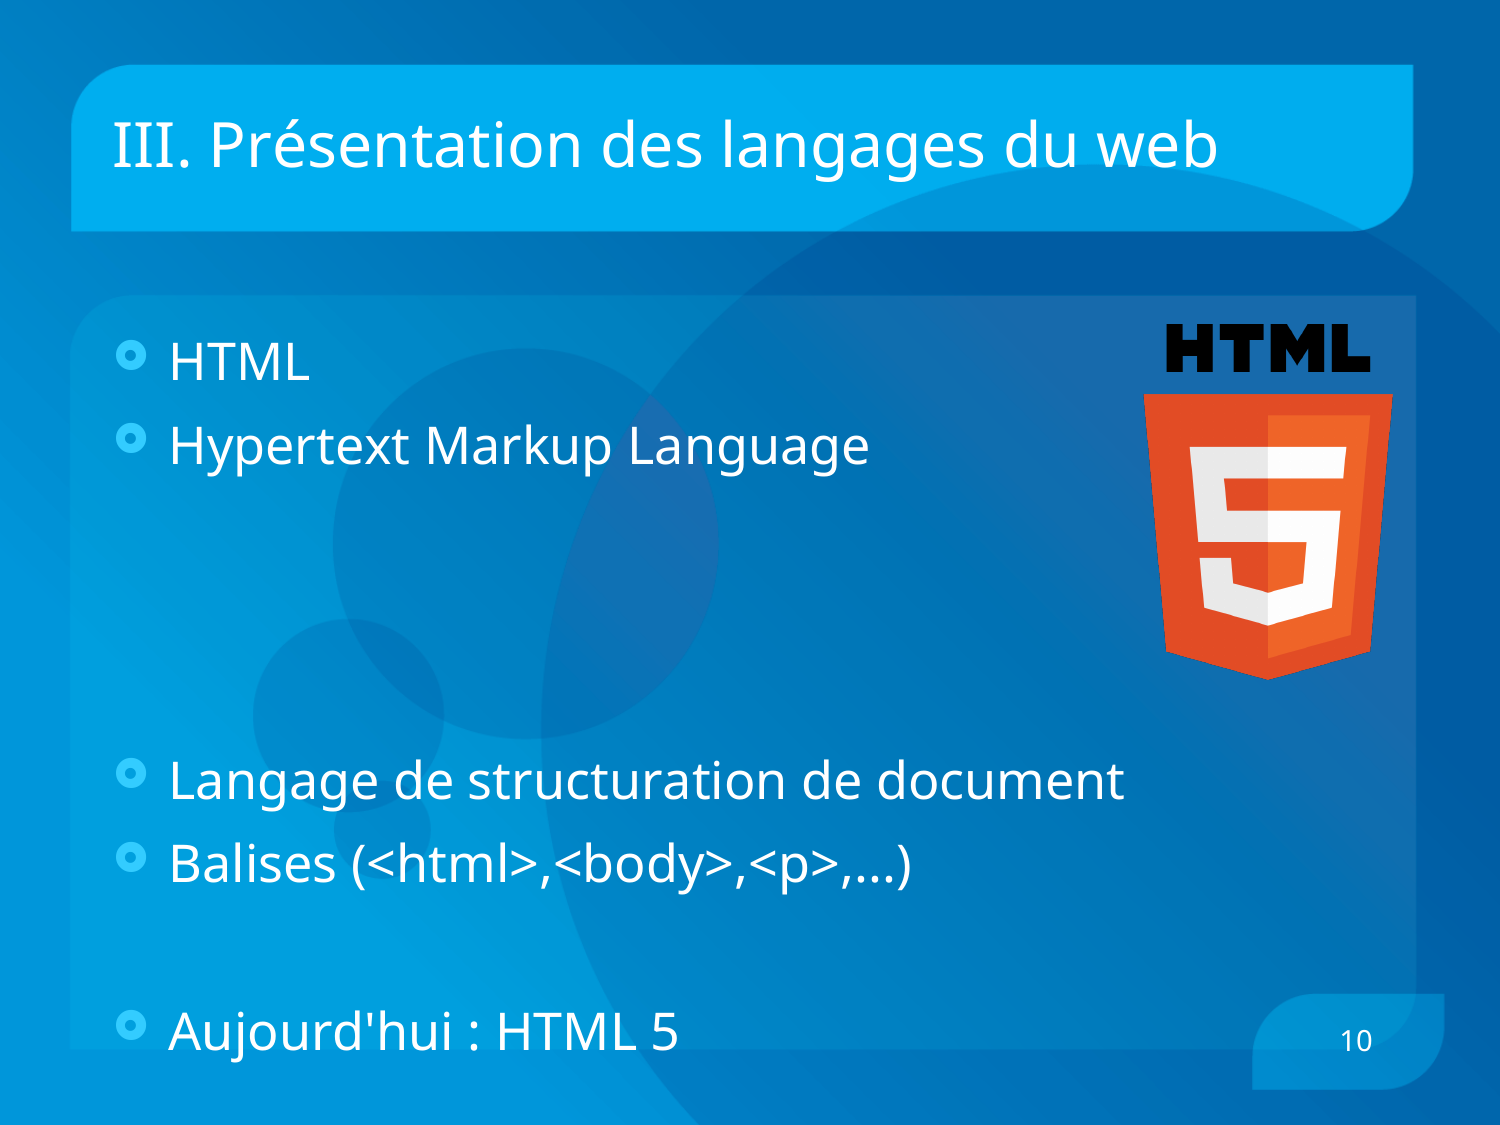

# III. Présentation des langages du web
HTML
Hypertext Markup Language
Langage de structuration de document
Balises (<html>,<body>,<p>,...)
Aujourd'hui : HTML 5
10